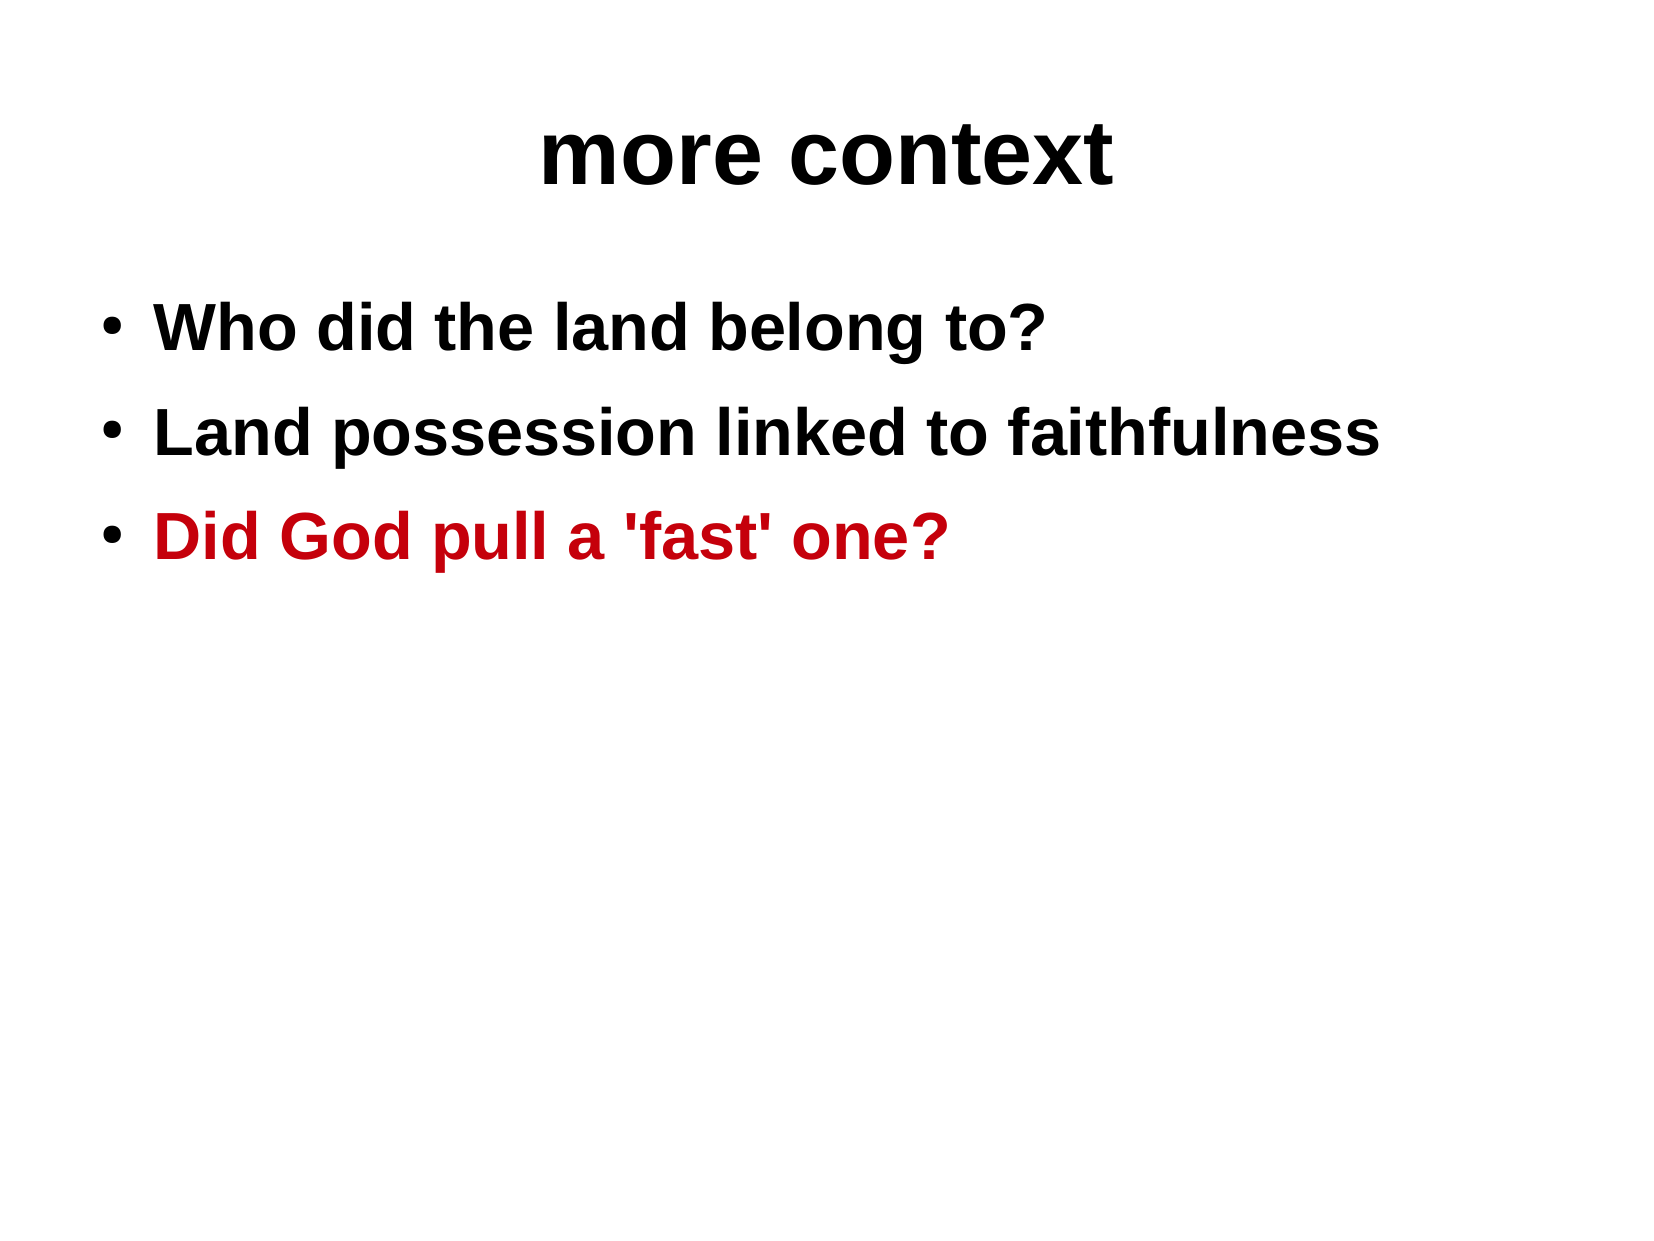

# more context
Who did the land belong to?
Land possession linked to faithfulness
Did God pull a 'fast' one?